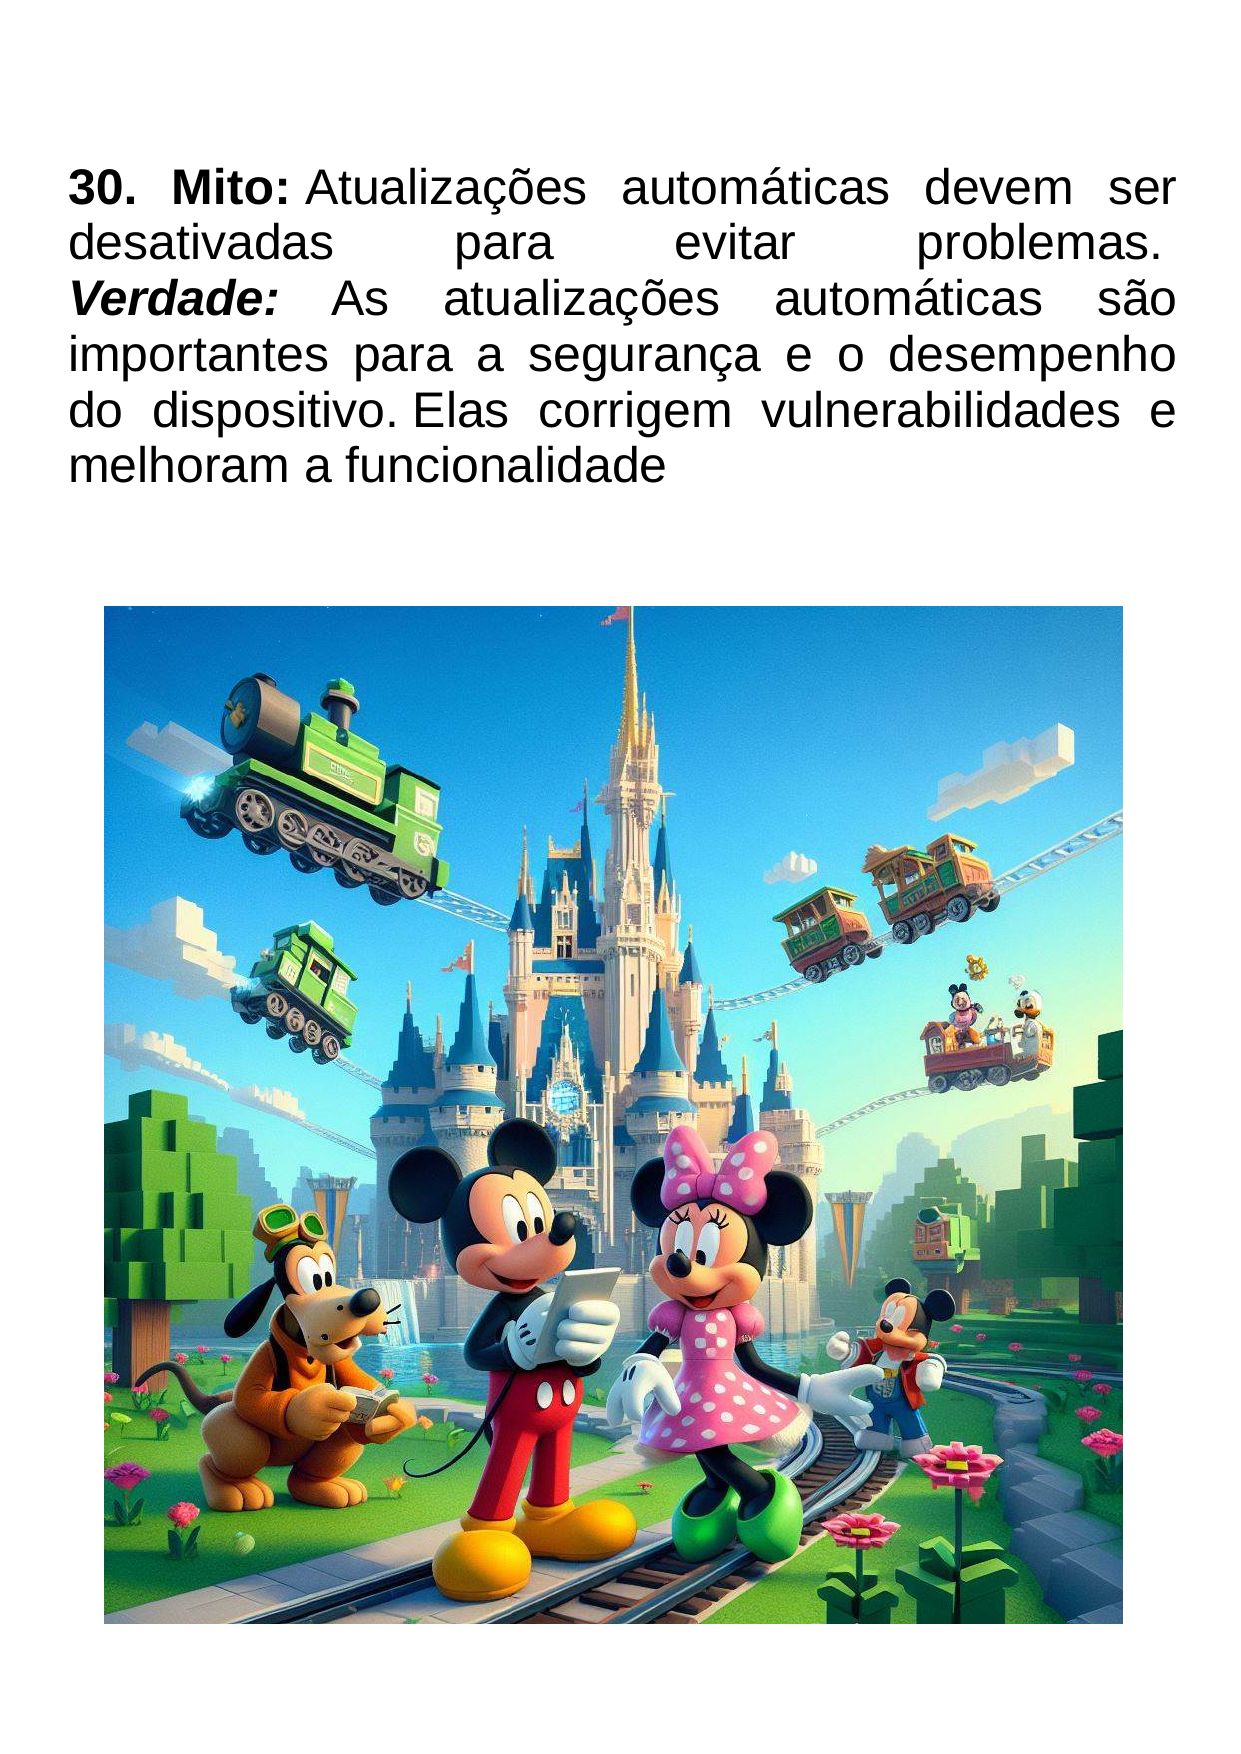

# 30. Mito: Atualizações automáticas devem ser desativadas para evitar problemas.  Verdade: As atualizações automáticas são importantes para a segurança e o desempenho do dispositivo. Elas corrigem vulnerabilidades e melhoram a funcionalidade